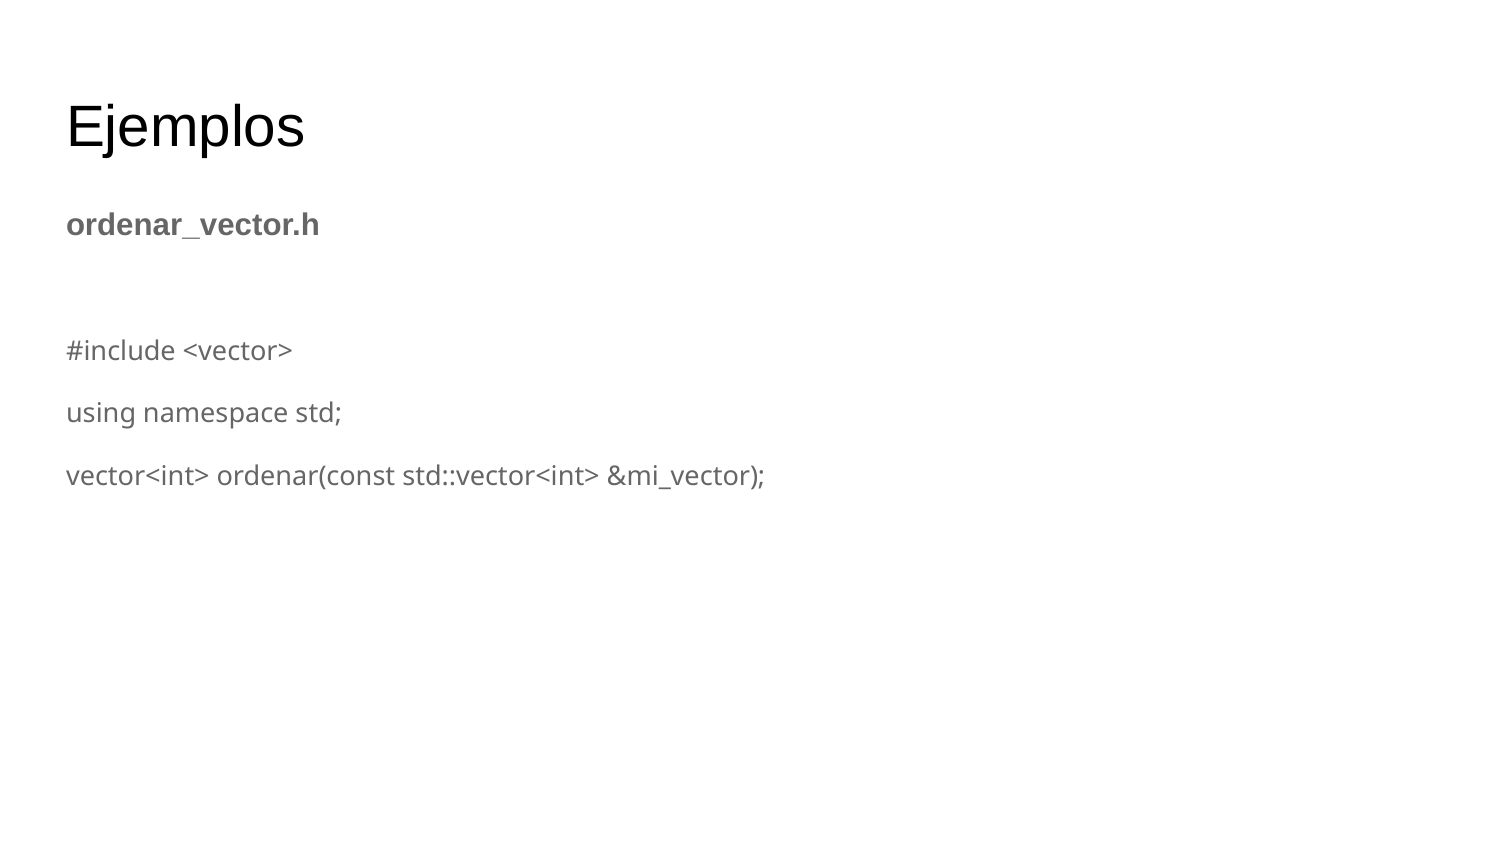

# Ejemplos
ordenar_vector.h
#include <vector>
using namespace std;
vector<int> ordenar(const std::vector<int> &mi_vector);